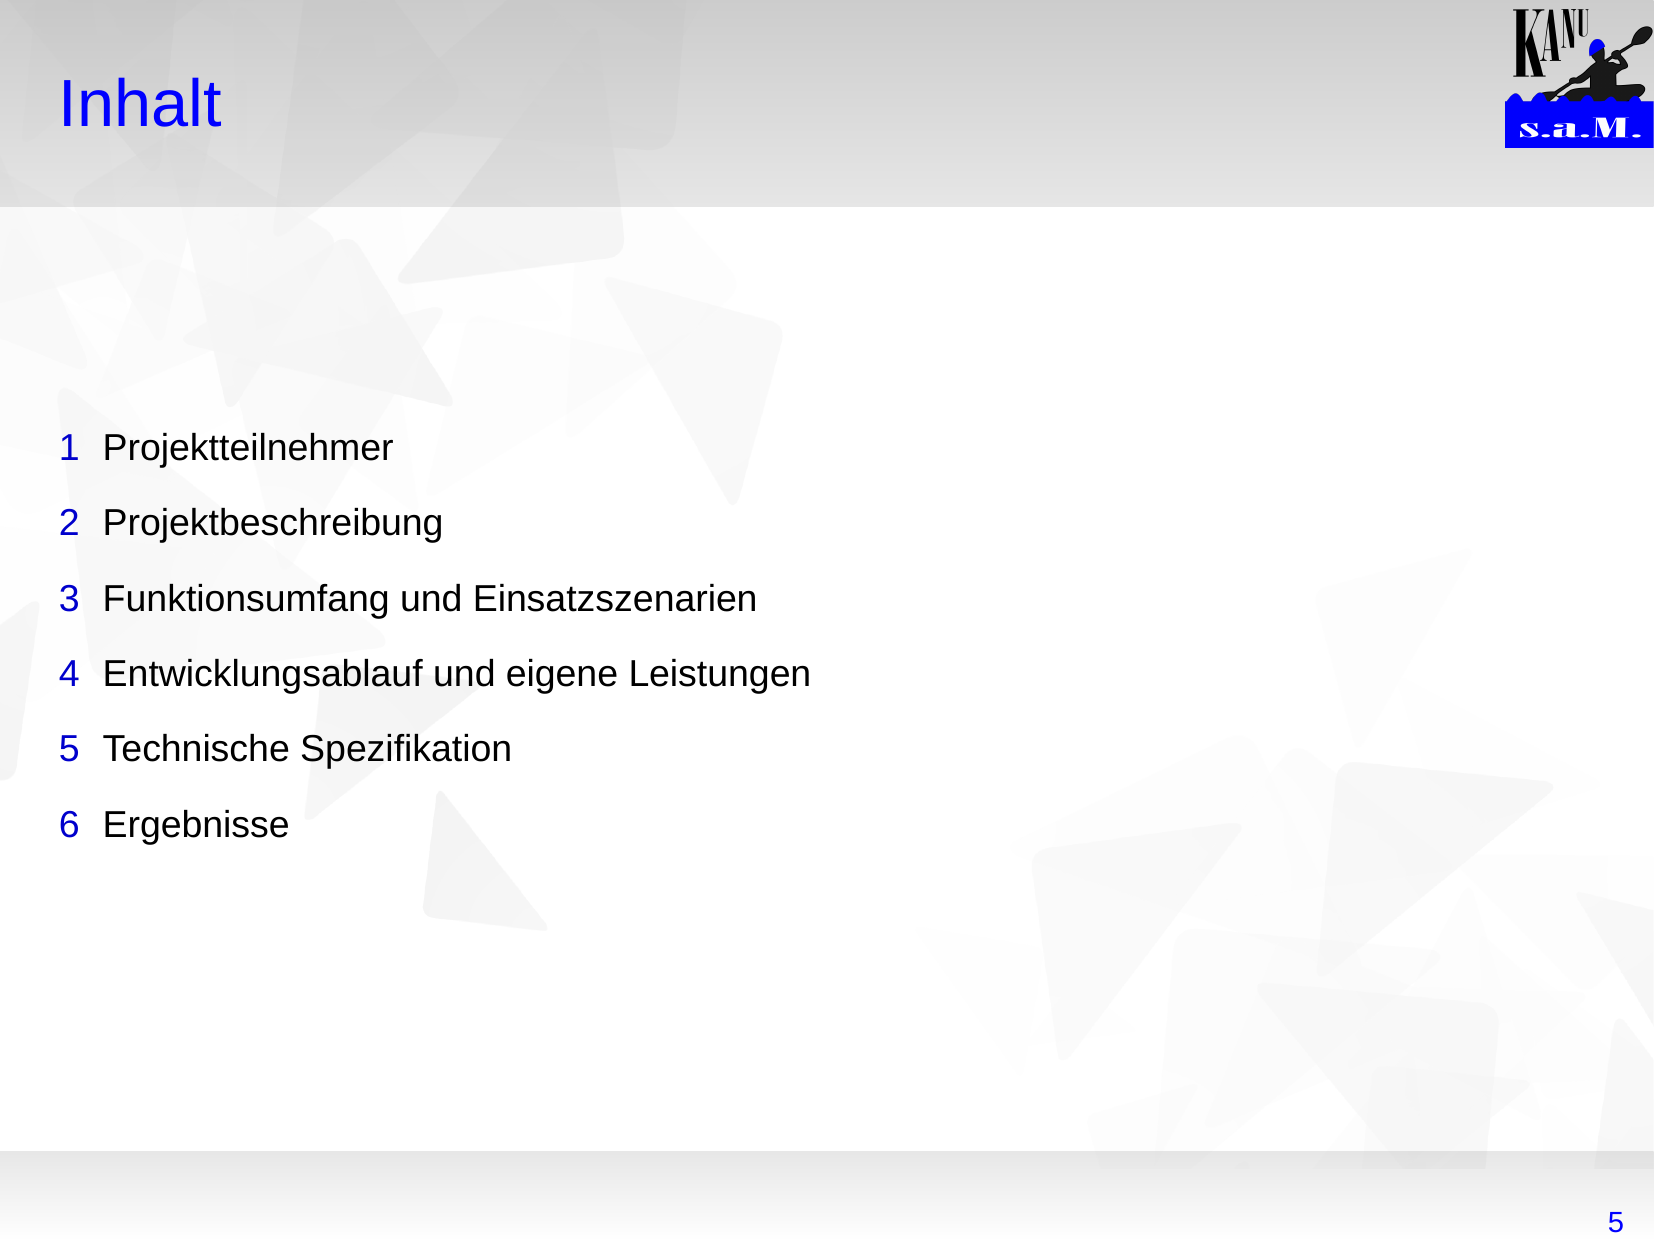

# Inhalt
Projektteilnehmer
Projektbeschreibung
Funktionsumfang und Einsatzszenarien
Entwicklungsablauf und eigene Leistungen
Technische Spezifikation
Ergebnisse
5